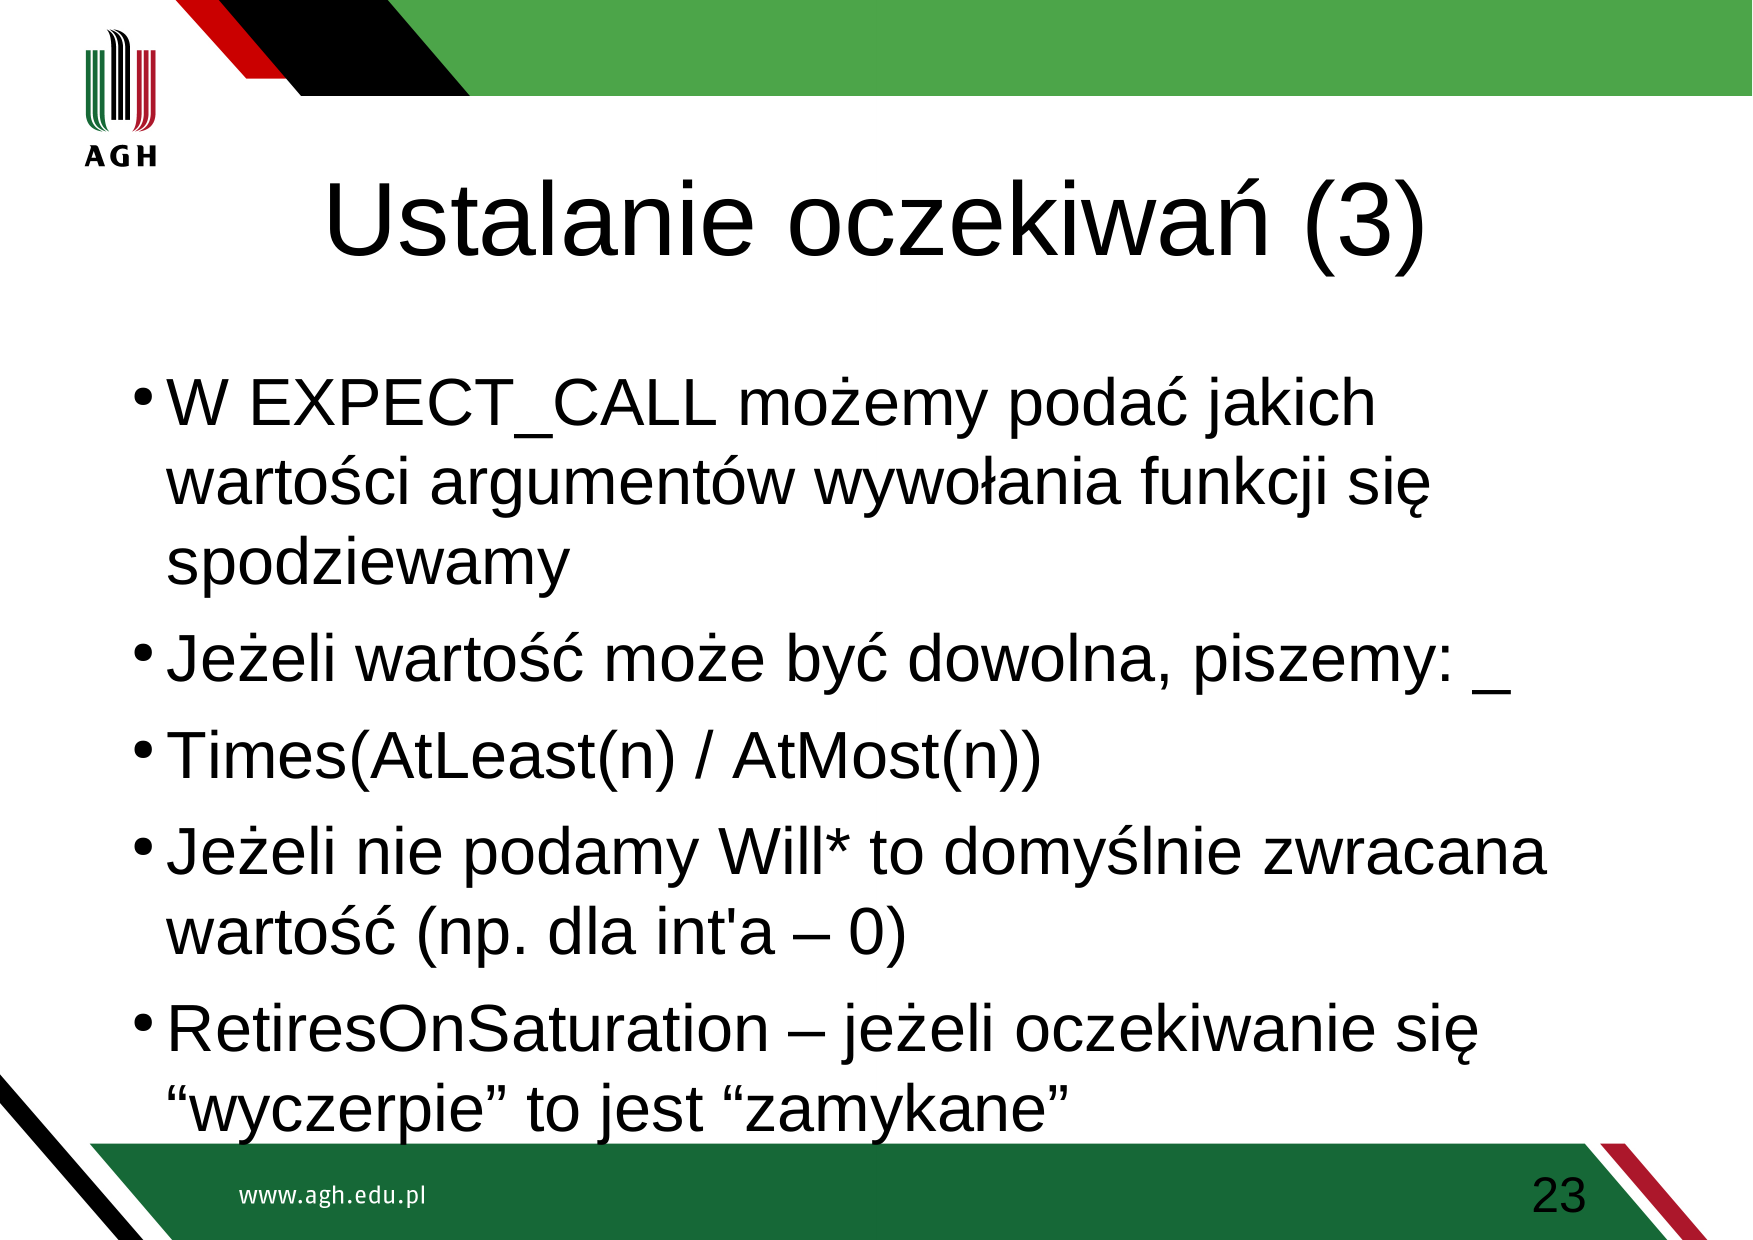

# Ustalanie oczekiwań (3)
W EXPECT_CALL możemy podać jakich wartości argumentów wywołania funkcji się spodziewamy
Jeżeli wartość może być dowolna, piszemy: _
Times(AtLeast(n) / AtMost(n))
Jeżeli nie podamy Will* to domyślnie zwracana wartość (np. dla int'a – 0)
RetiresOnSaturation – jeżeli oczekiwanie się “wyczerpie” to jest “zamykane”